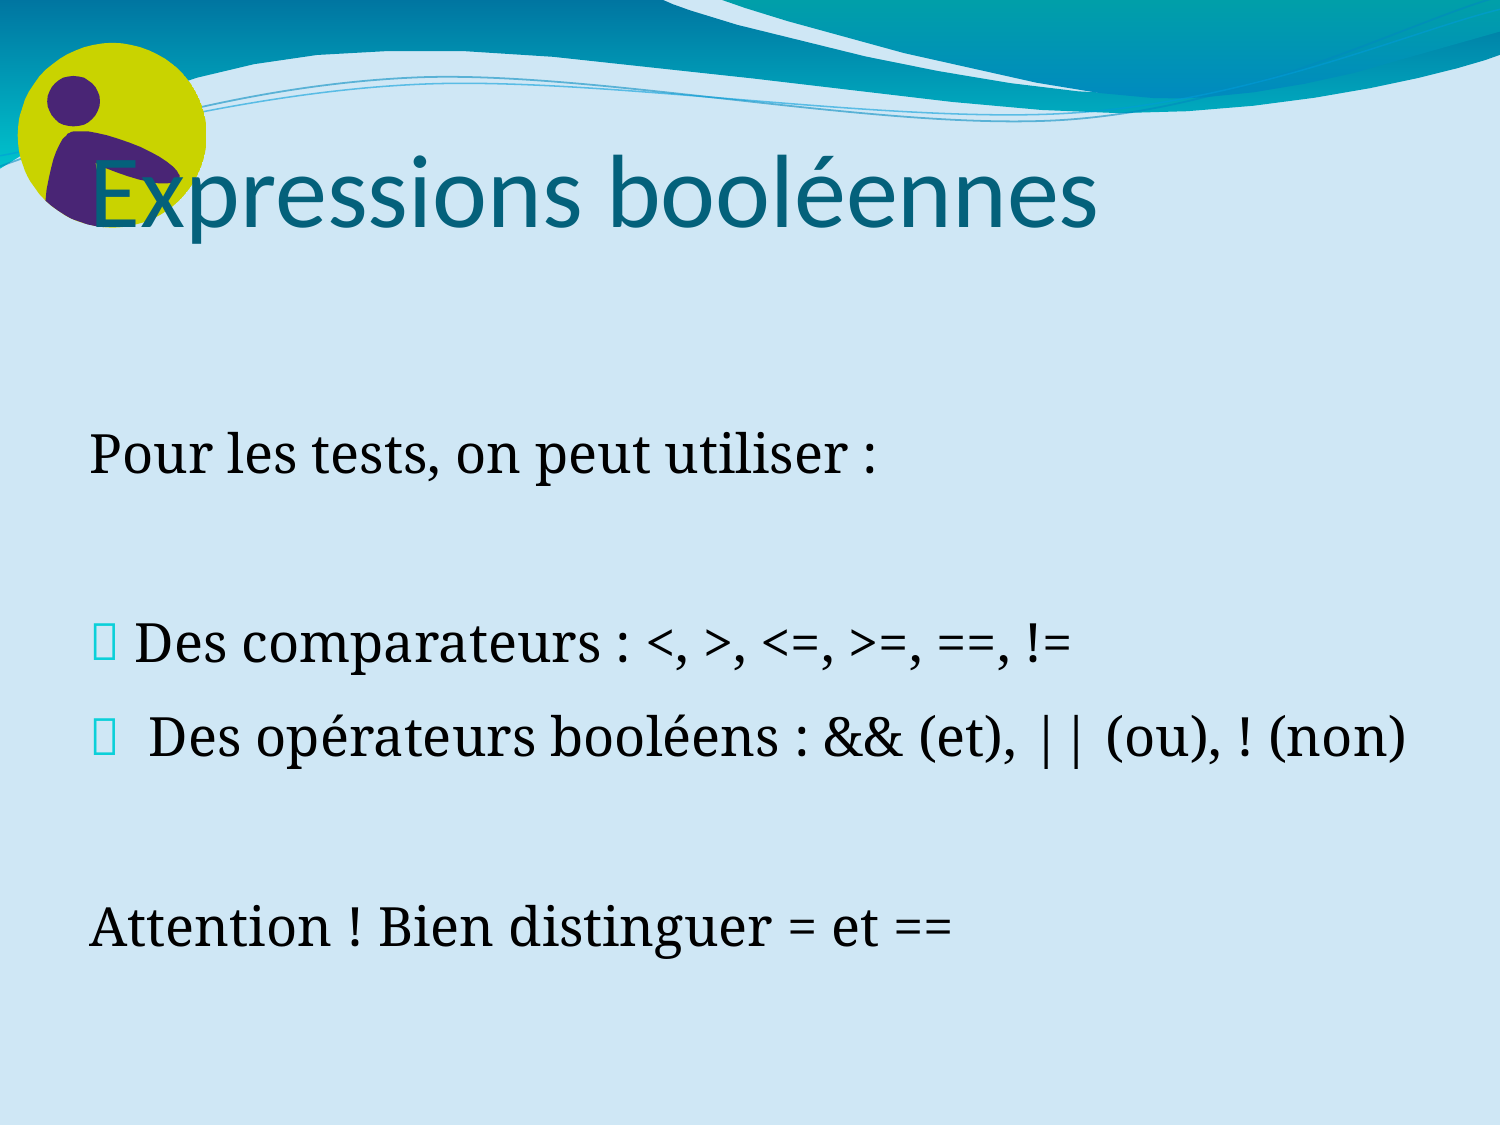

# Expressions booléennes
Pour les tests, on peut utiliser :
Des comparateurs : <, >, <=, >=, ==, !=
 Des opérateurs booléens : && (et), || (ou), ! (non)
Attention ! Bien distinguer = et ==